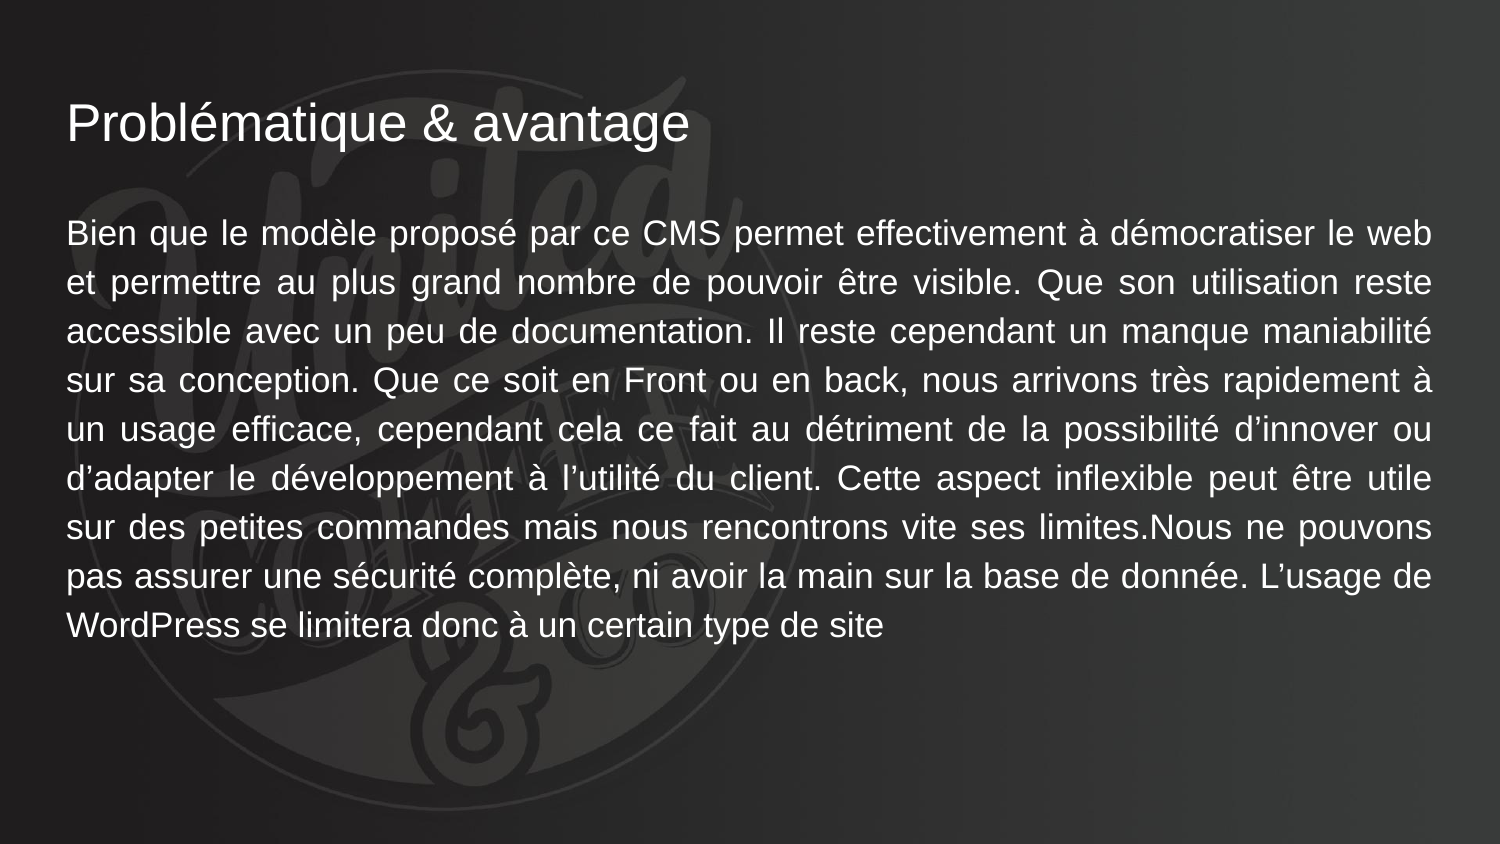

# Problématique & avantage
Bien que le modèle proposé par ce CMS permet effectivement à démocratiser le web et permettre au plus grand nombre de pouvoir être visible. Que son utilisation reste accessible avec un peu de documentation. Il reste cependant un manque maniabilité sur sa conception. Que ce soit en Front ou en back, nous arrivons très rapidement à un usage efficace, cependant cela ce fait au détriment de la possibilité d’innover ou d’adapter le développement à l’utilité du client. Cette aspect inflexible peut être utile sur des petites commandes mais nous rencontrons vite ses limites.Nous ne pouvons pas assurer une sécurité complète, ni avoir la main sur la base de donnée. L’usage de WordPress se limitera donc à un certain type de site